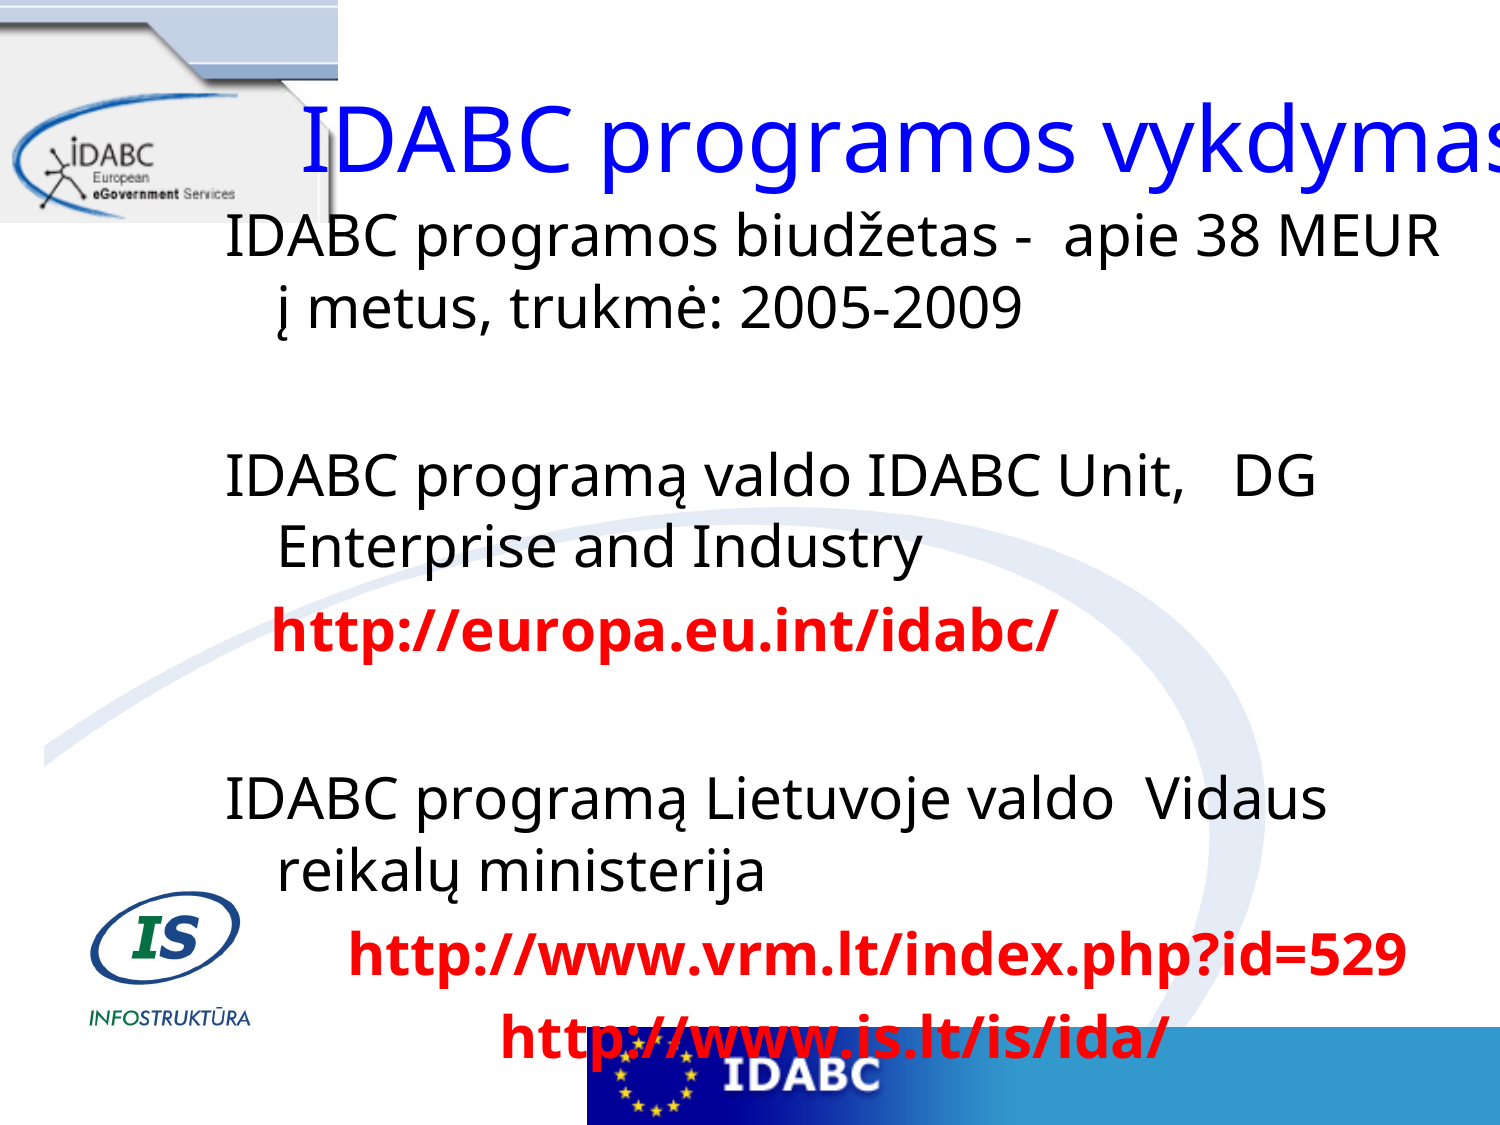

# IDABC programos vykdymas
IDABC programos biudžetas - apie 38 MEUR į metus, trukmė: 2005-2009
IDABC programą valdo IDABC Unit, DG Enterprise and Industry
 http://europa.eu.int/idabc/
IDABC programą Lietuvoje valdo Vidaus reikalų ministerija
 http://www.vrm.lt/index.php?id=529
 http://www.is.lt/is/ida/